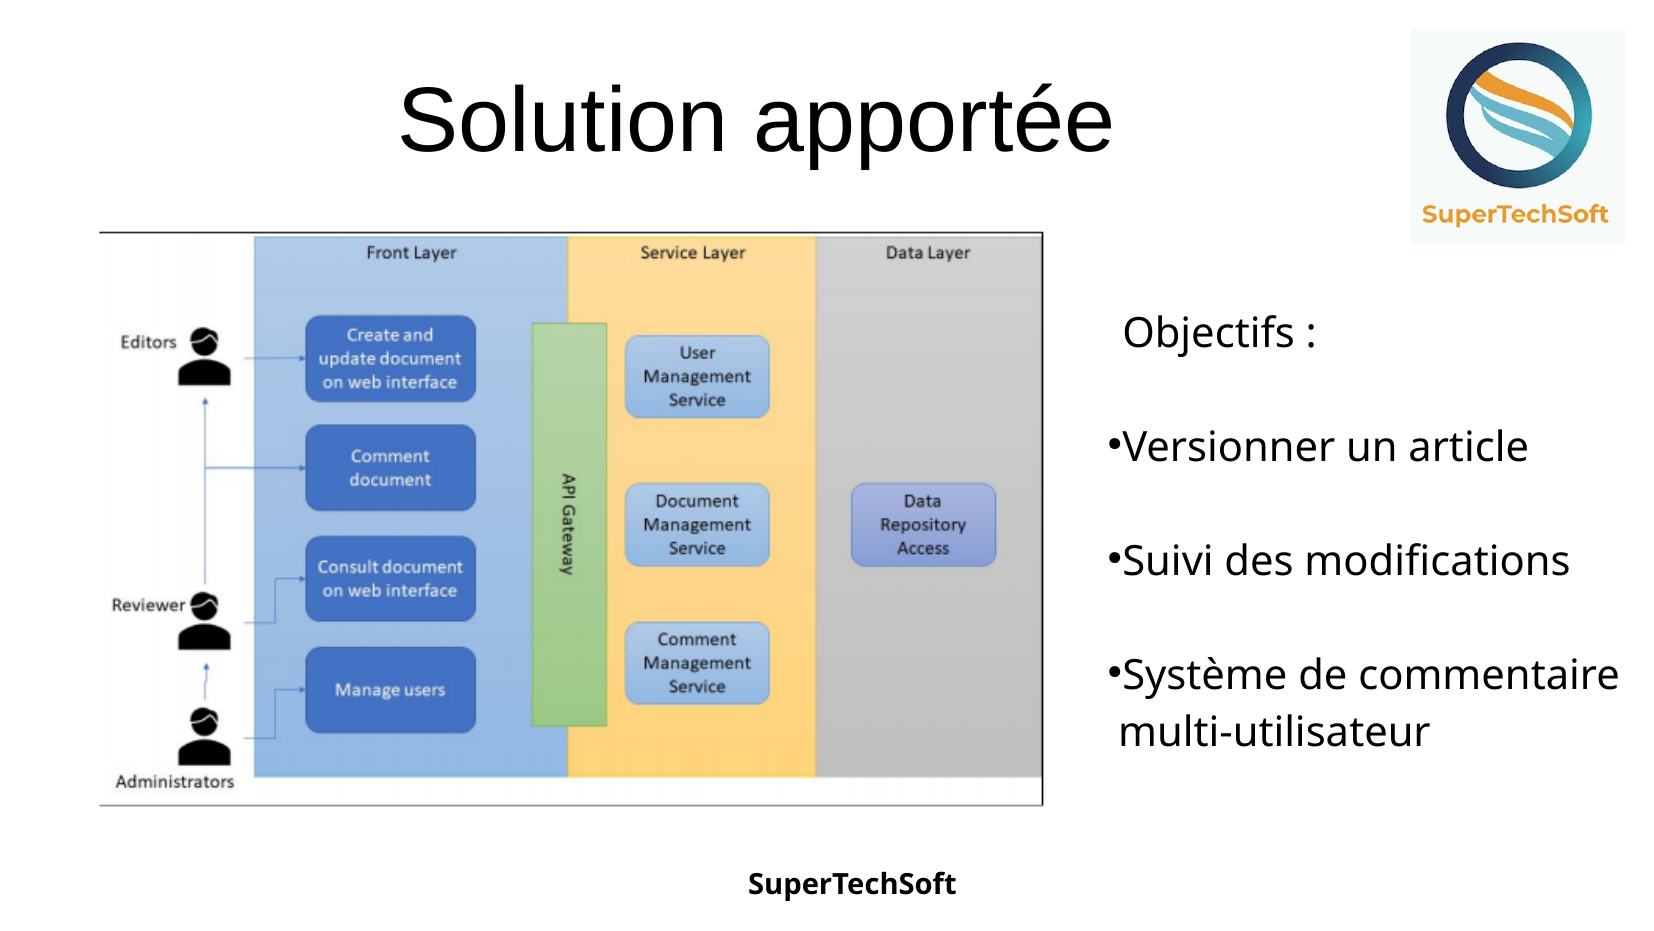

# Solution apportée
Objectifs :
Versionner un article
Suivi des modifications
Système de commentaire
 multi-utilisateur
SuperTechSoft